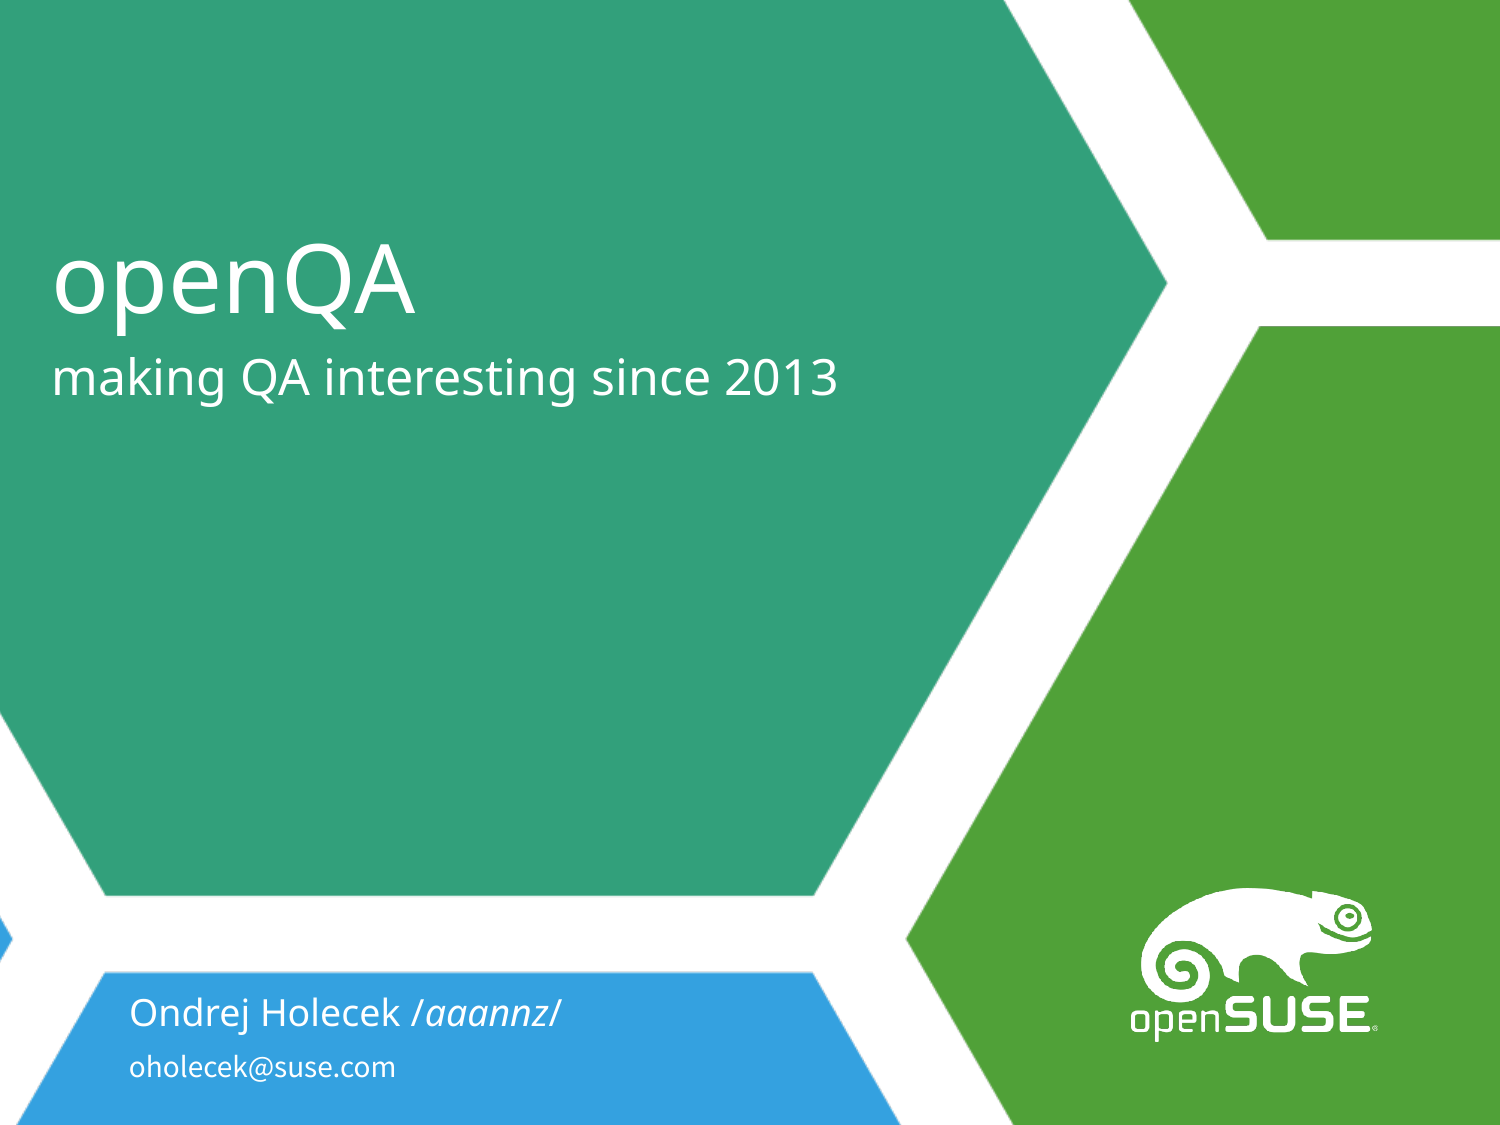

# openQA making QA interesting since 2013
Ondrej Holecek /aaannz/
oholecek@suse.com